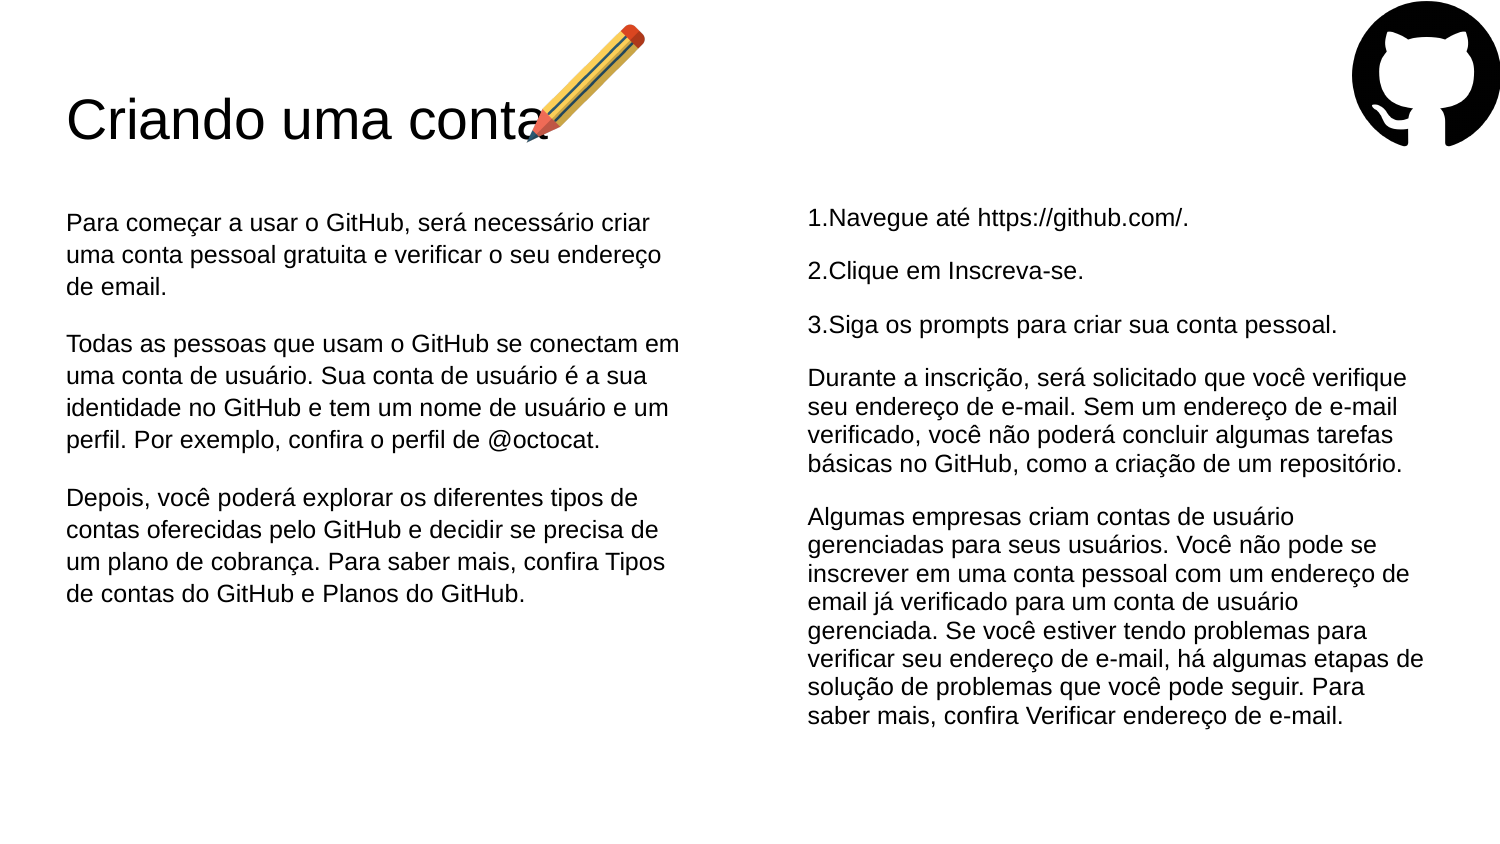

# Criando uma conta
Para começar a usar o GitHub, será necessário criar uma conta pessoal gratuita e verificar o seu endereço de email.
Todas as pessoas que usam o GitHub se conectam em uma conta de usuário. Sua conta de usuário é a sua identidade no GitHub e tem um nome de usuário e um perfil. Por exemplo, confira o perfil de @octocat.
Depois, você poderá explorar os diferentes tipos de contas oferecidas pelo GitHub e decidir se precisa de um plano de cobrança. Para saber mais, confira Tipos de contas do GitHub e Planos do GitHub.
1.Navegue até https://github.com/.
2.Clique em Inscreva-se.
3.Siga os prompts para criar sua conta pessoal.
Durante a inscrição, será solicitado que você verifique seu endereço de e-mail. Sem um endereço de e-mail verificado, você não poderá concluir algumas tarefas básicas no GitHub, como a criação de um repositório.
Algumas empresas criam contas de usuário gerenciadas para seus usuários. Você não pode se inscrever em uma conta pessoal com um endereço de email já verificado para um conta de usuário gerenciada. Se você estiver tendo problemas para verificar seu endereço de e-mail, há algumas etapas de solução de problemas que você pode seguir. Para saber mais, confira Verificar endereço de e-mail.